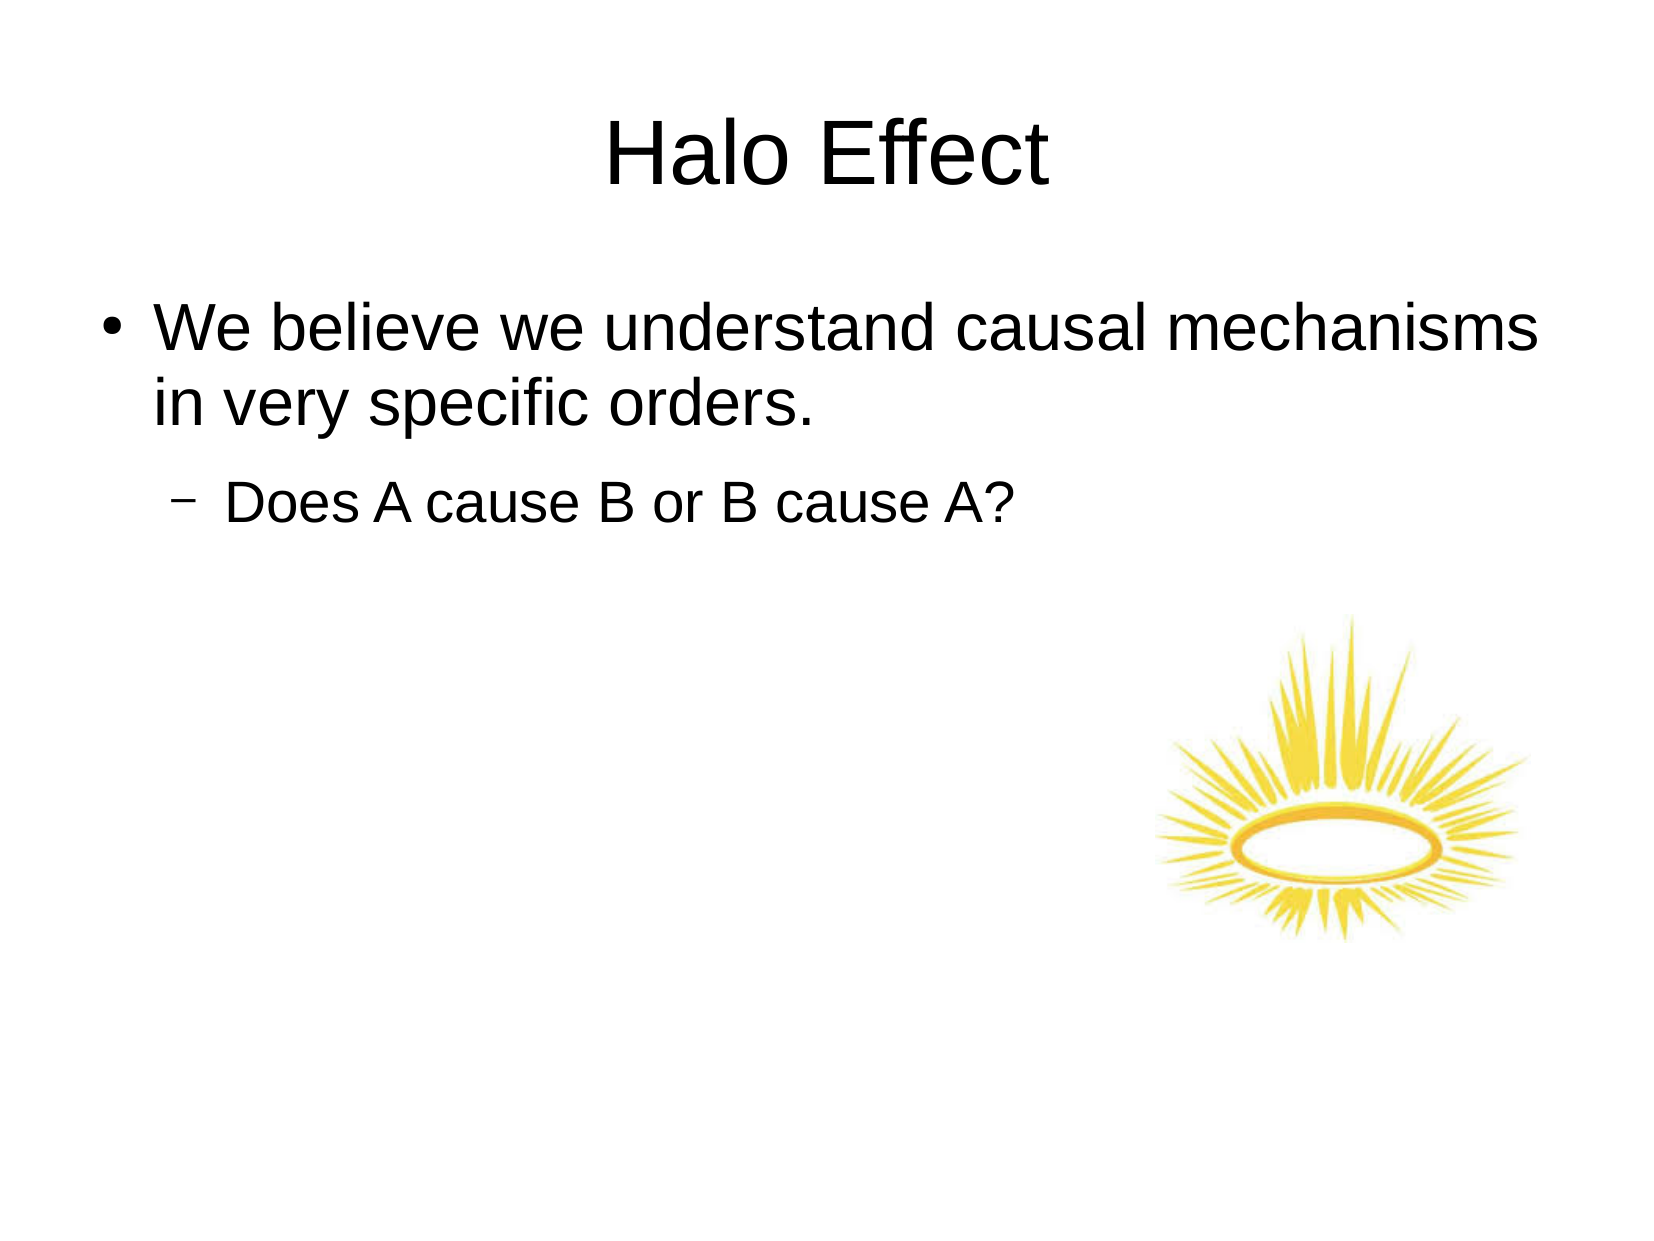

# Halo Effect
We believe we understand causal mechanisms in very specific orders.
Does A cause B or B cause A?